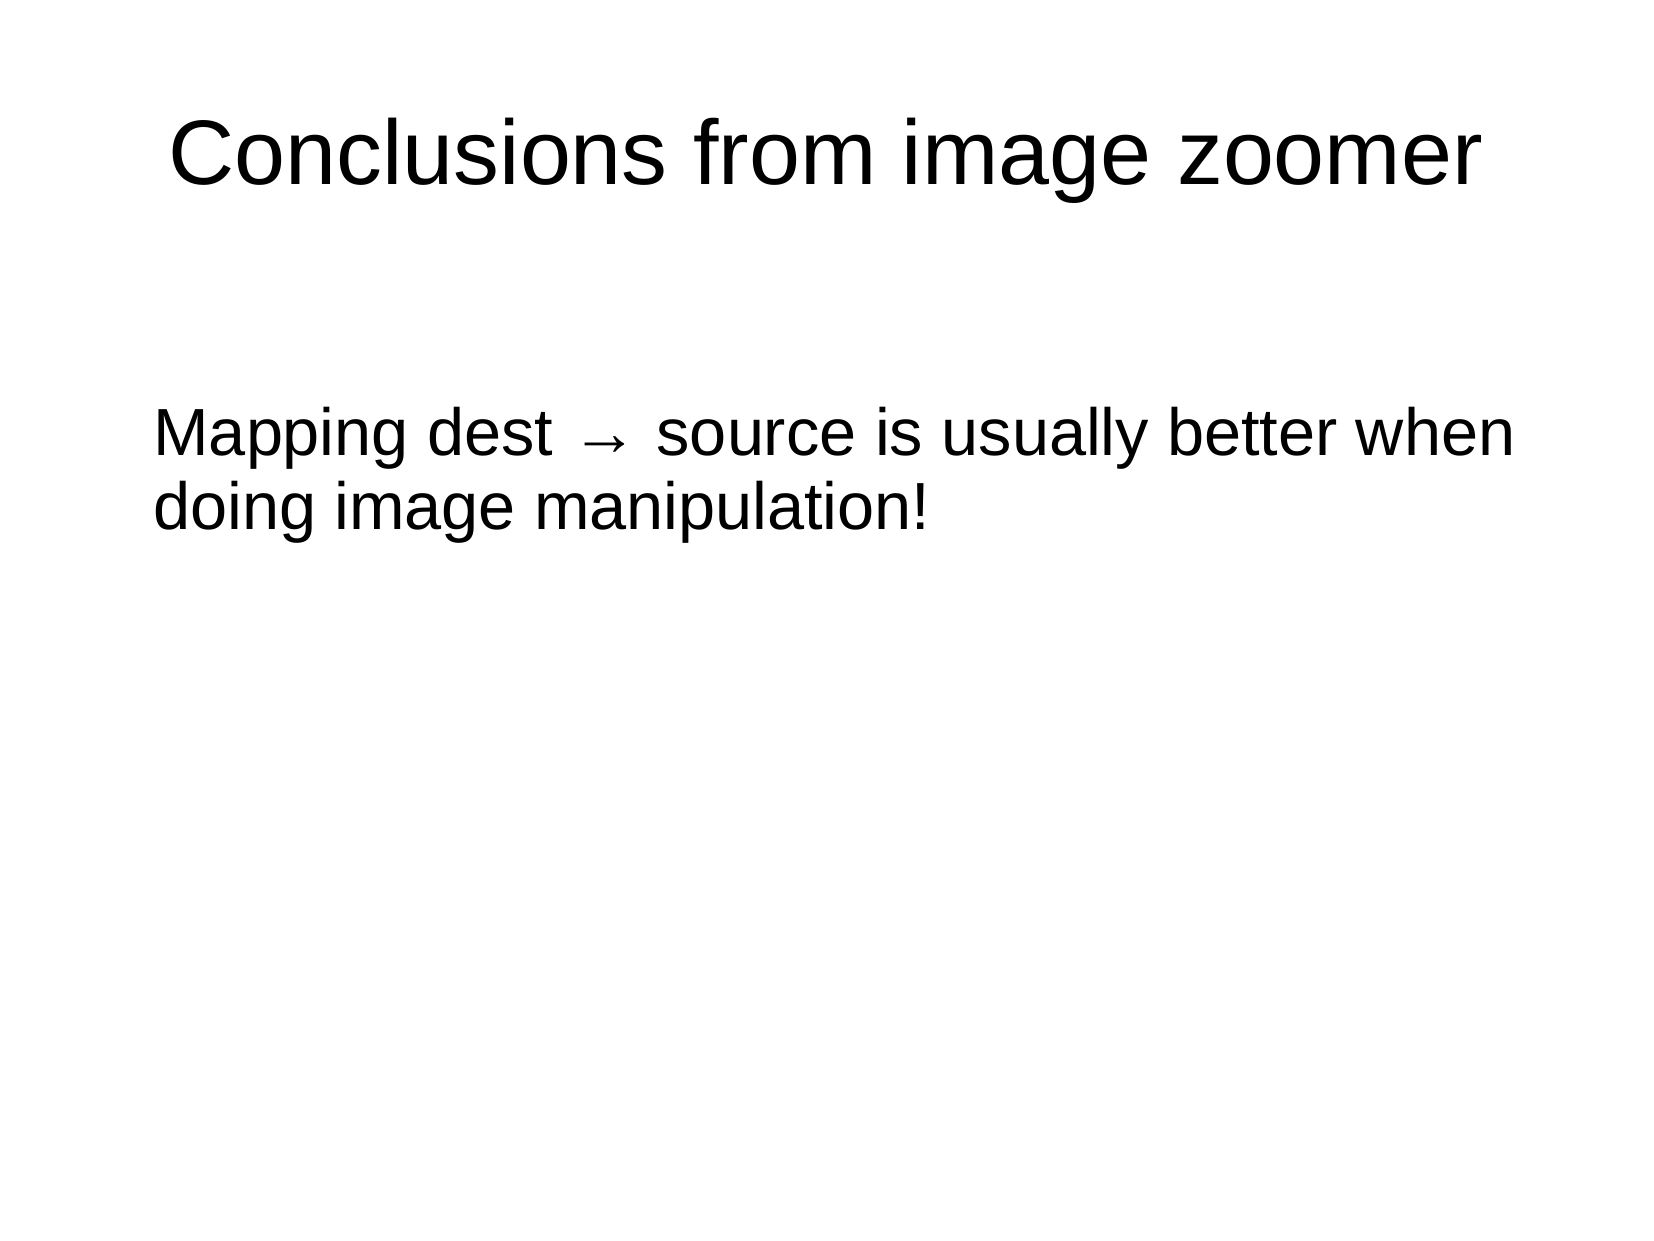

# Conclusions from image zoomer
Mapping dest → source is usually better when doing image manipulation!